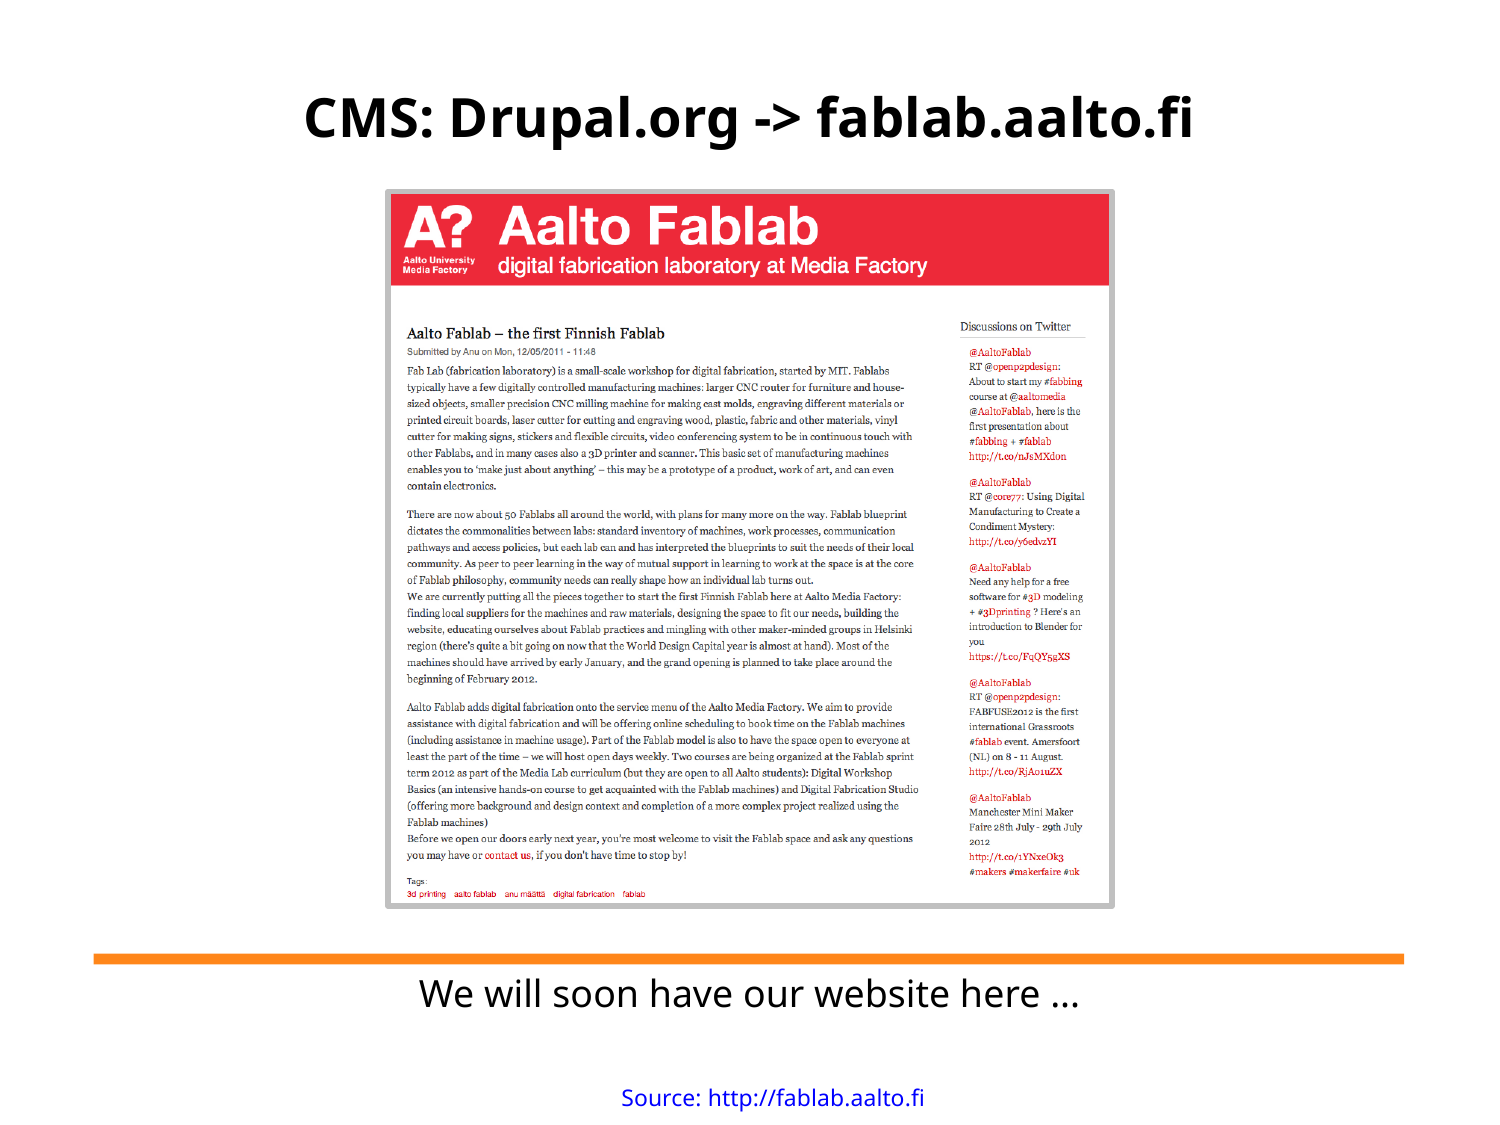

# CMS: Drupal.org -> fablab.aalto.fi
We will soon have our website here ...
Source: http://fablab.aalto.fi